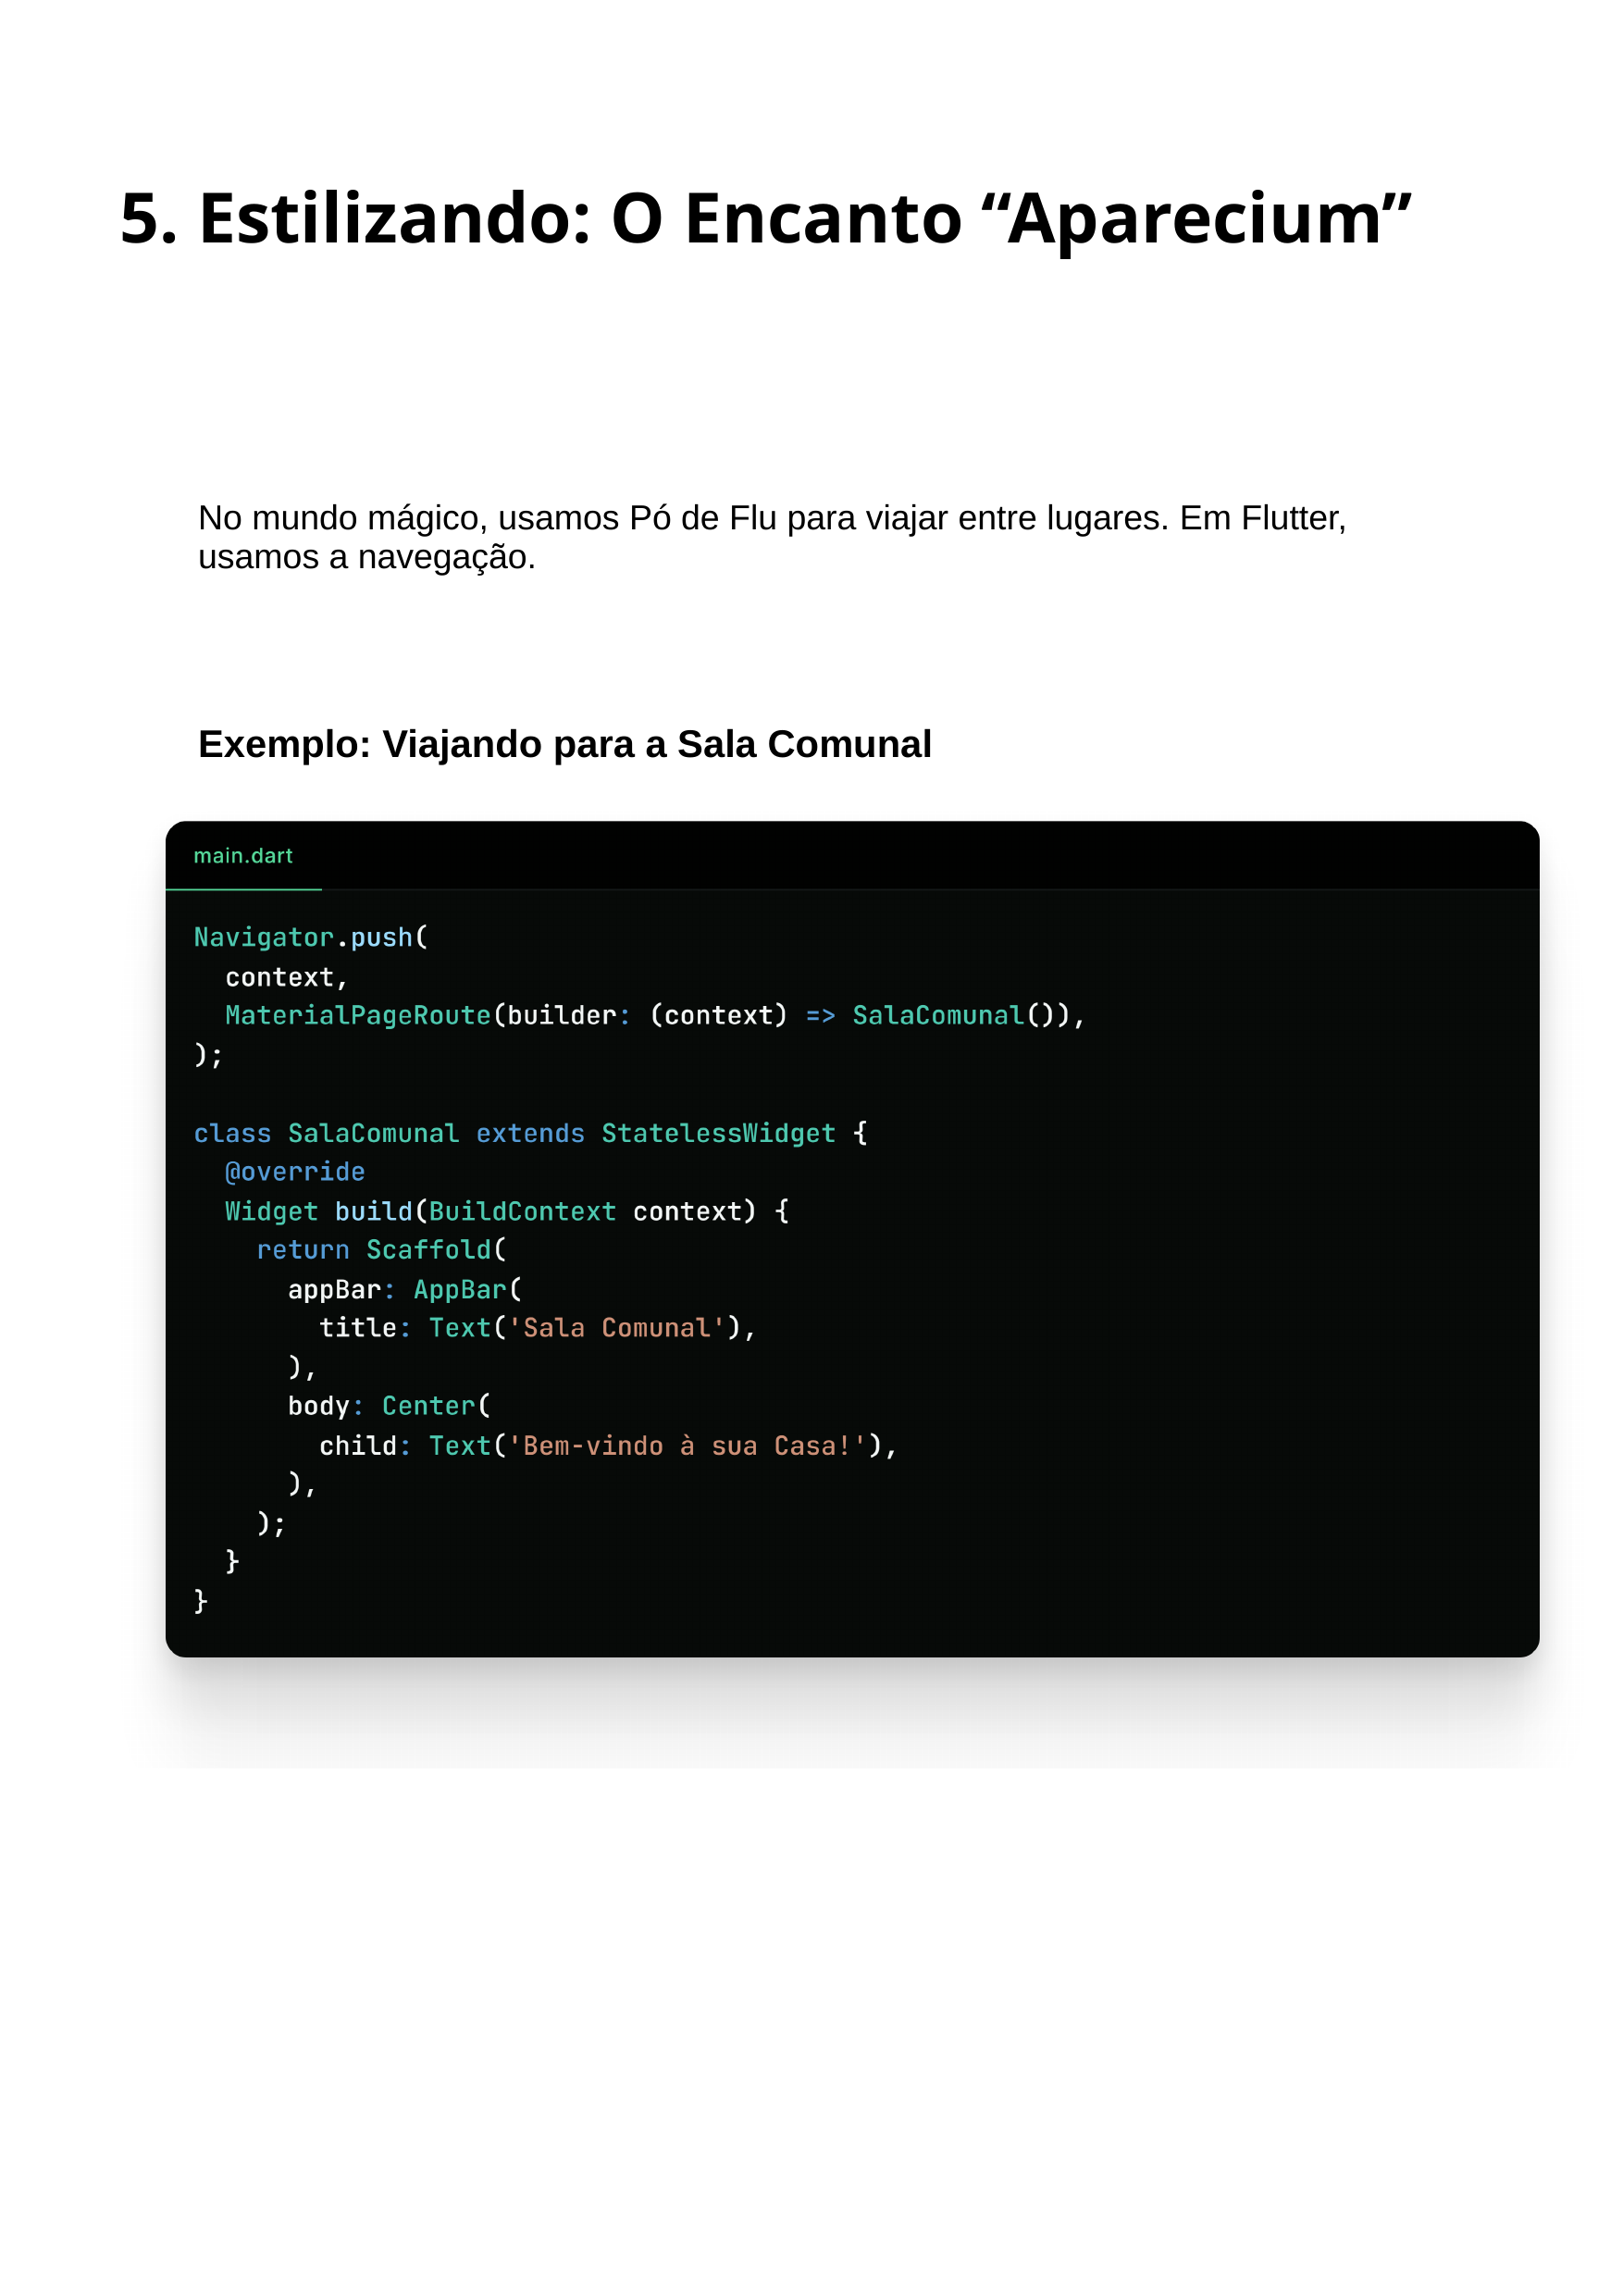

5. Estilizando: O Encanto “Aparecium”
No mundo mágico, usamos Pó de Flu para viajar entre lugares. Em Flutter, usamos a navegação.
Exemplo: Viajando para a Sala Comunal